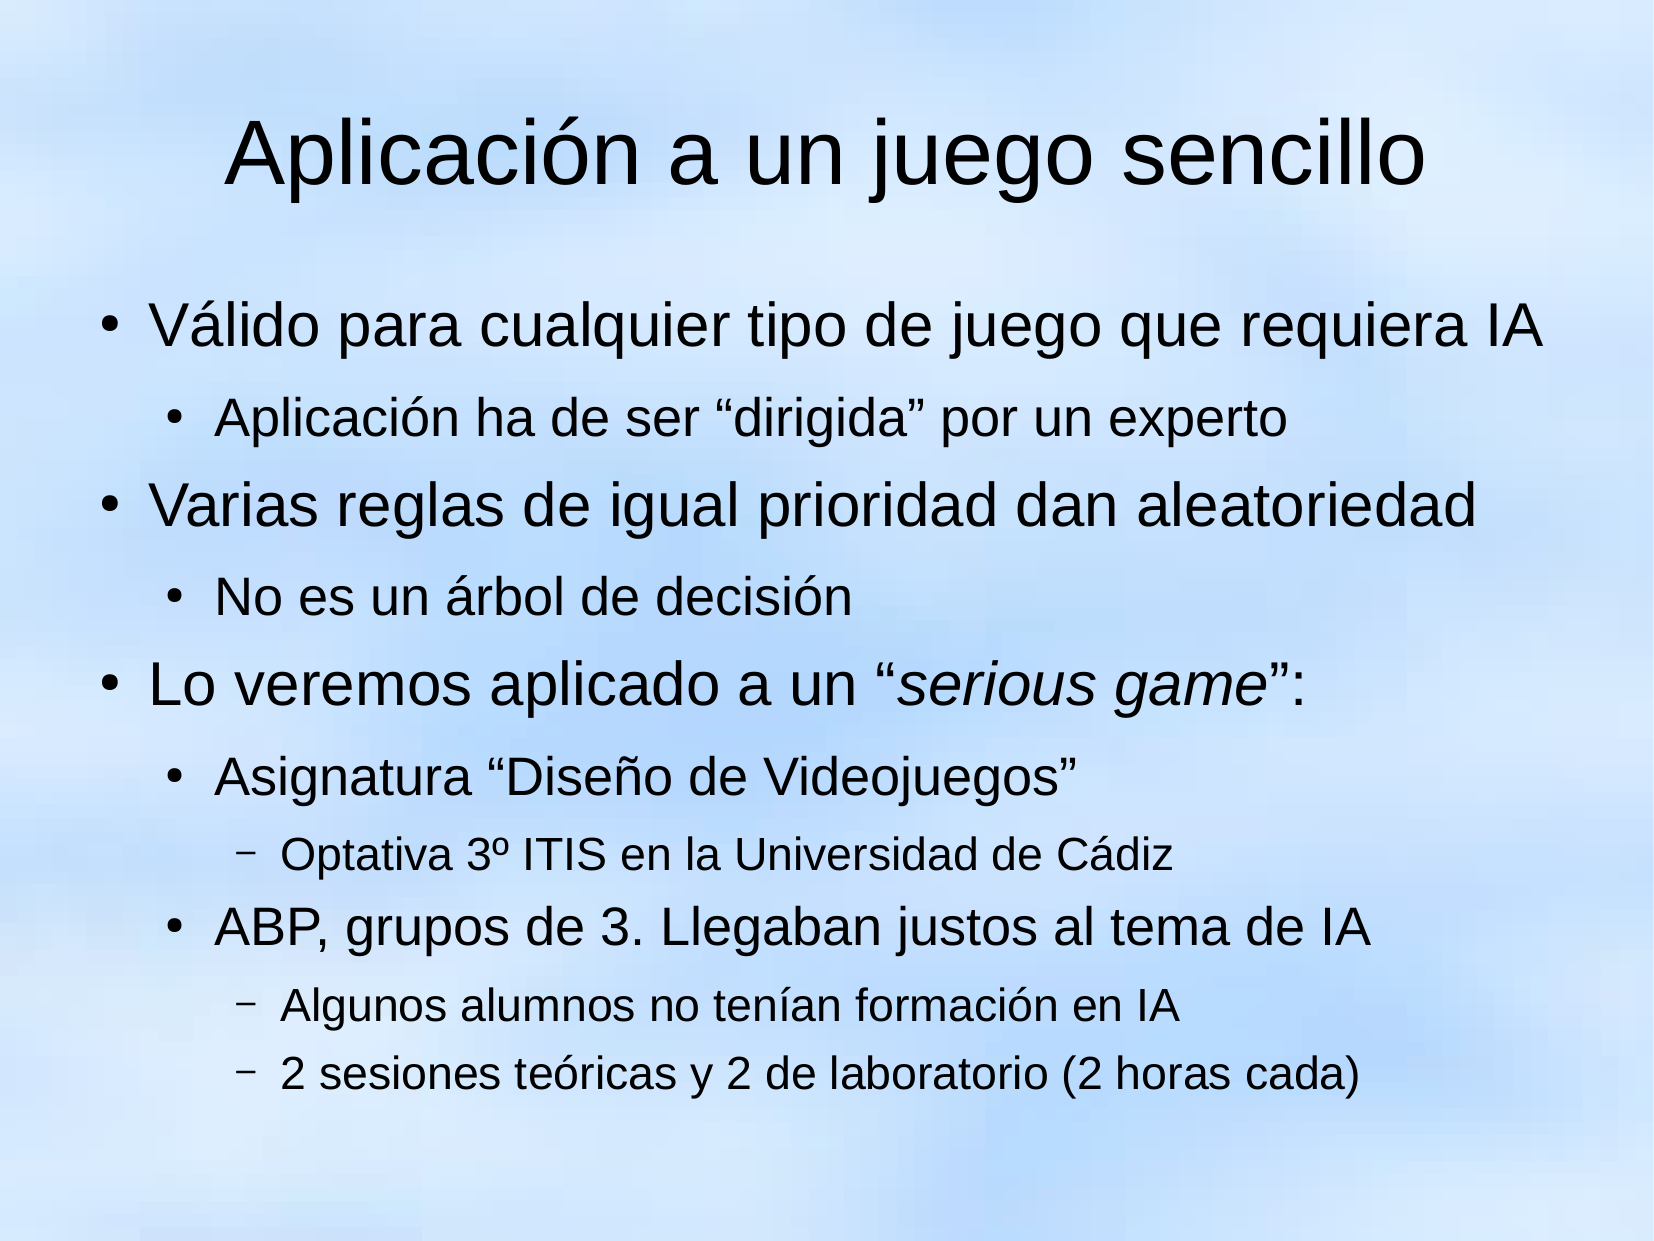

# Aplicación a un juego sencillo
Válido para cualquier tipo de juego que requiera IA
Aplicación ha de ser “dirigida” por un experto
Varias reglas de igual prioridad dan aleatoriedad
No es un árbol de decisión
Lo veremos aplicado a un “serious game”:
Asignatura “Diseño de Videojuegos”
Optativa 3º ITIS en la Universidad de Cádiz
ABP, grupos de 3. Llegaban justos al tema de IA
Algunos alumnos no tenían formación en IA
2 sesiones teóricas y 2 de laboratorio (2 horas cada)